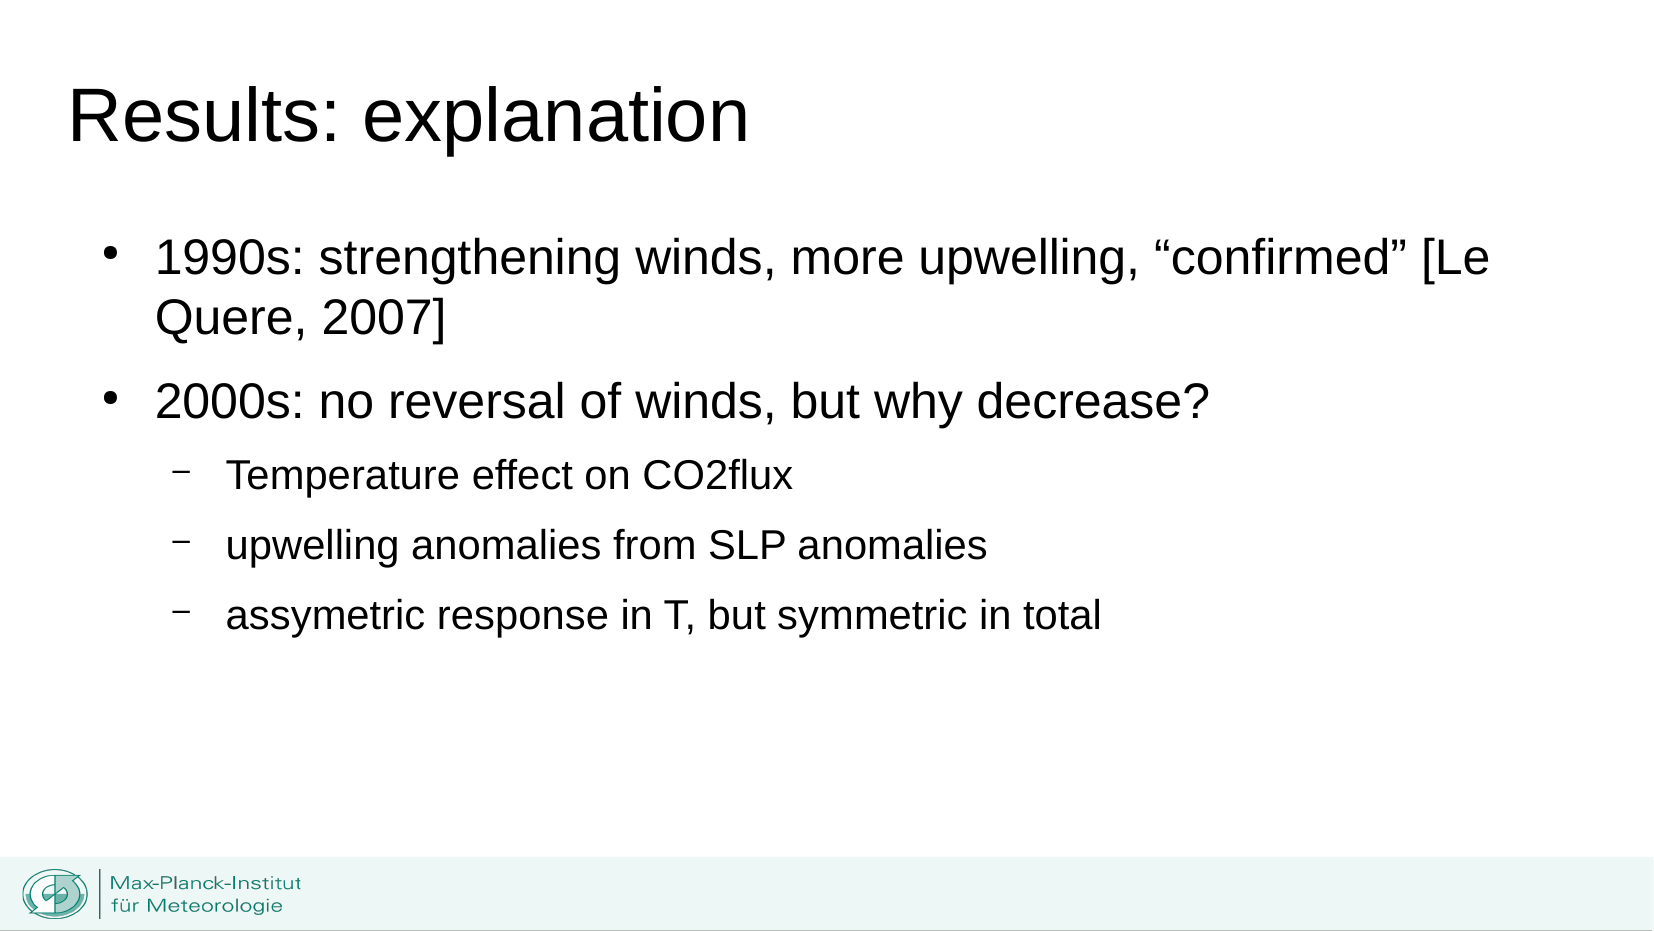

Results: explanation
# 1990s: strengthening winds, more upwelling, “confirmed” [Le Quere, 2007]
2000s: no reversal of winds, but why decrease?
Temperature effect on CO2flux
upwelling anomalies from SLP anomalies
assymetric response in T, but symmetric in total